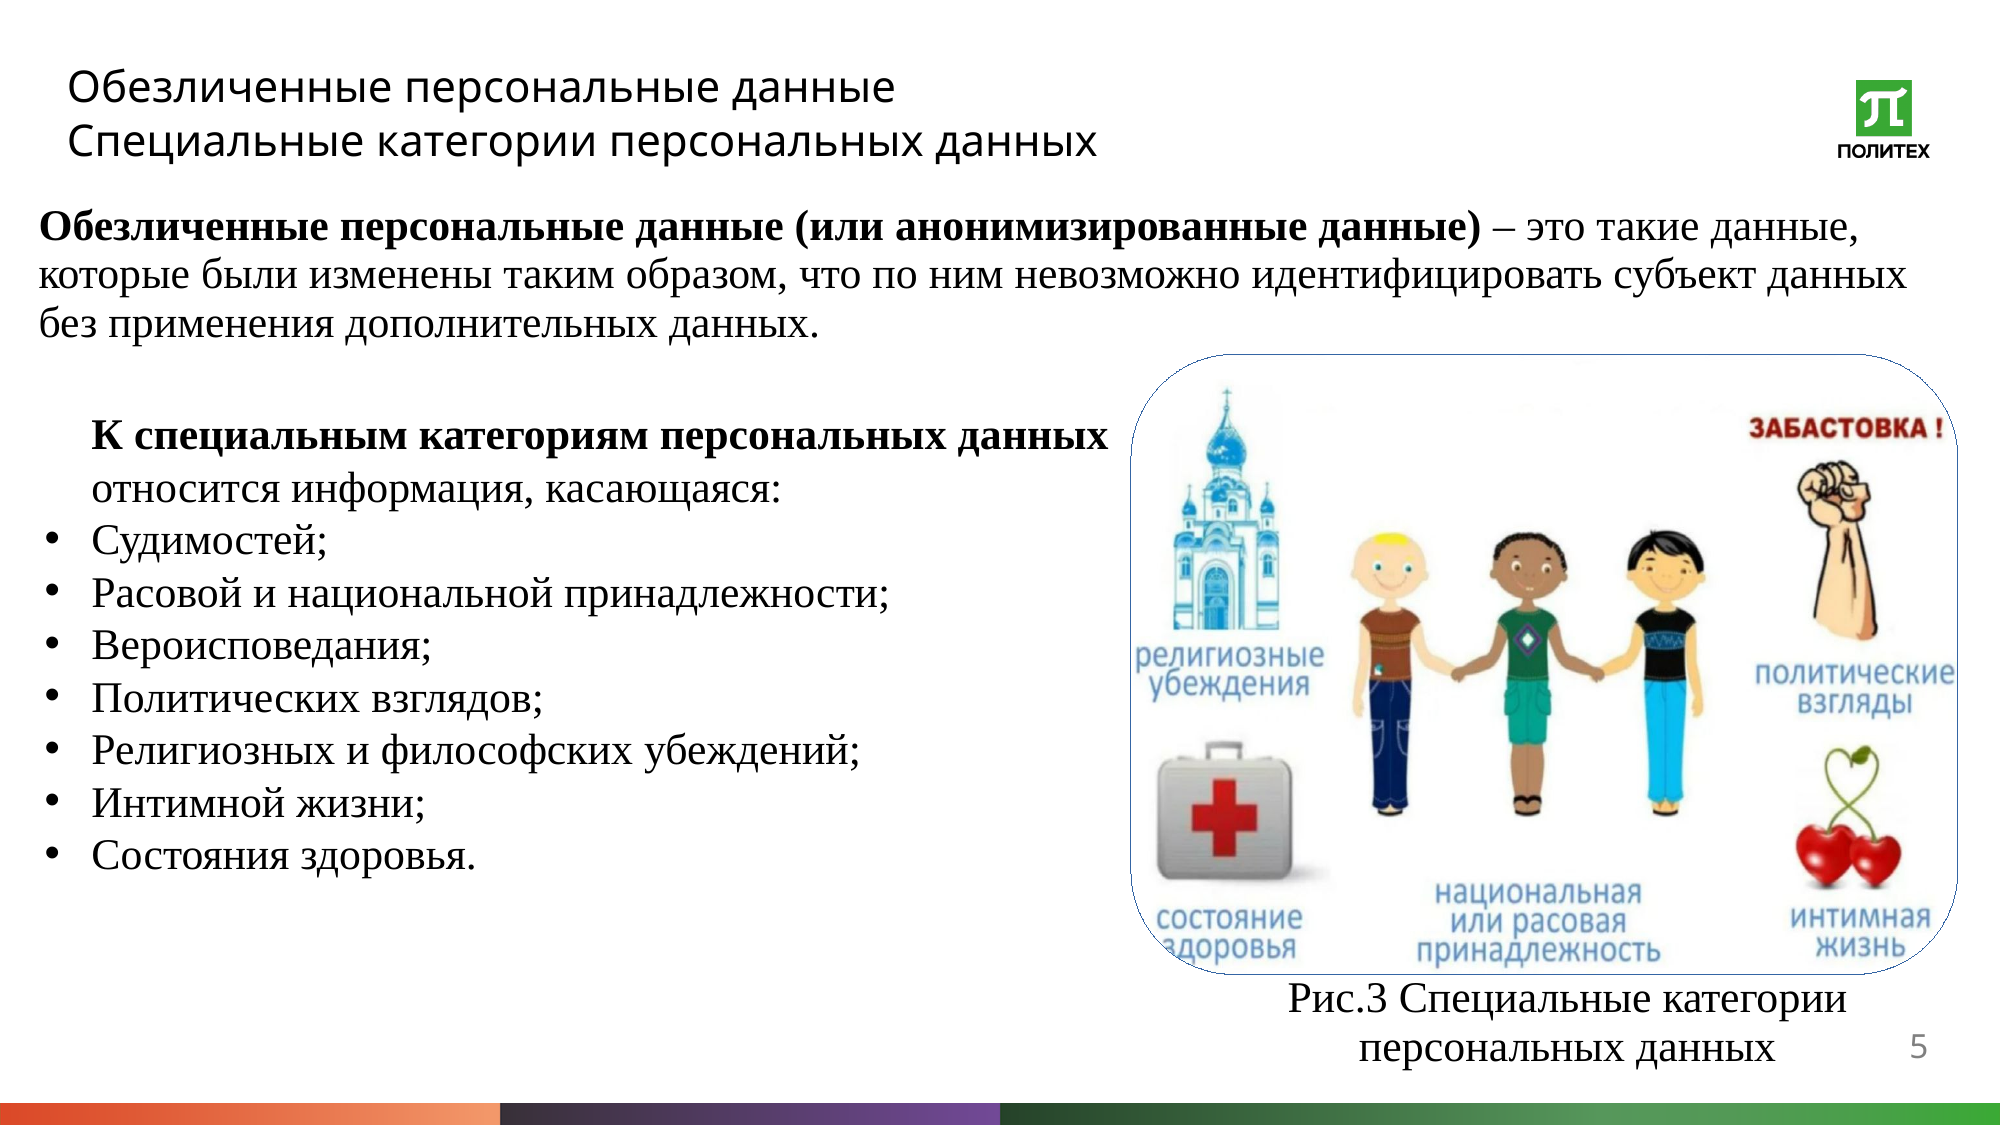

# Обезличенные персональные данные Специальные категории персональных данных
Обезличенные персональные данные (или анонимизированные данные) – это такие данные, которые были изменены таким образом, что по ним невозможно идентифицировать субъект данных без применения дополнительных данных.
К специальным категориям персональных данных относится информация, касающаяся:
Судимостей;
Расовой и национальной принадлежности;
Вероисповедания;
Политических взглядов;
Религиозных и философских убеждений;
Интимной жизни;
Состояния здоровья.
Рис.3 Специальные категории персональных данных
Тема слайда